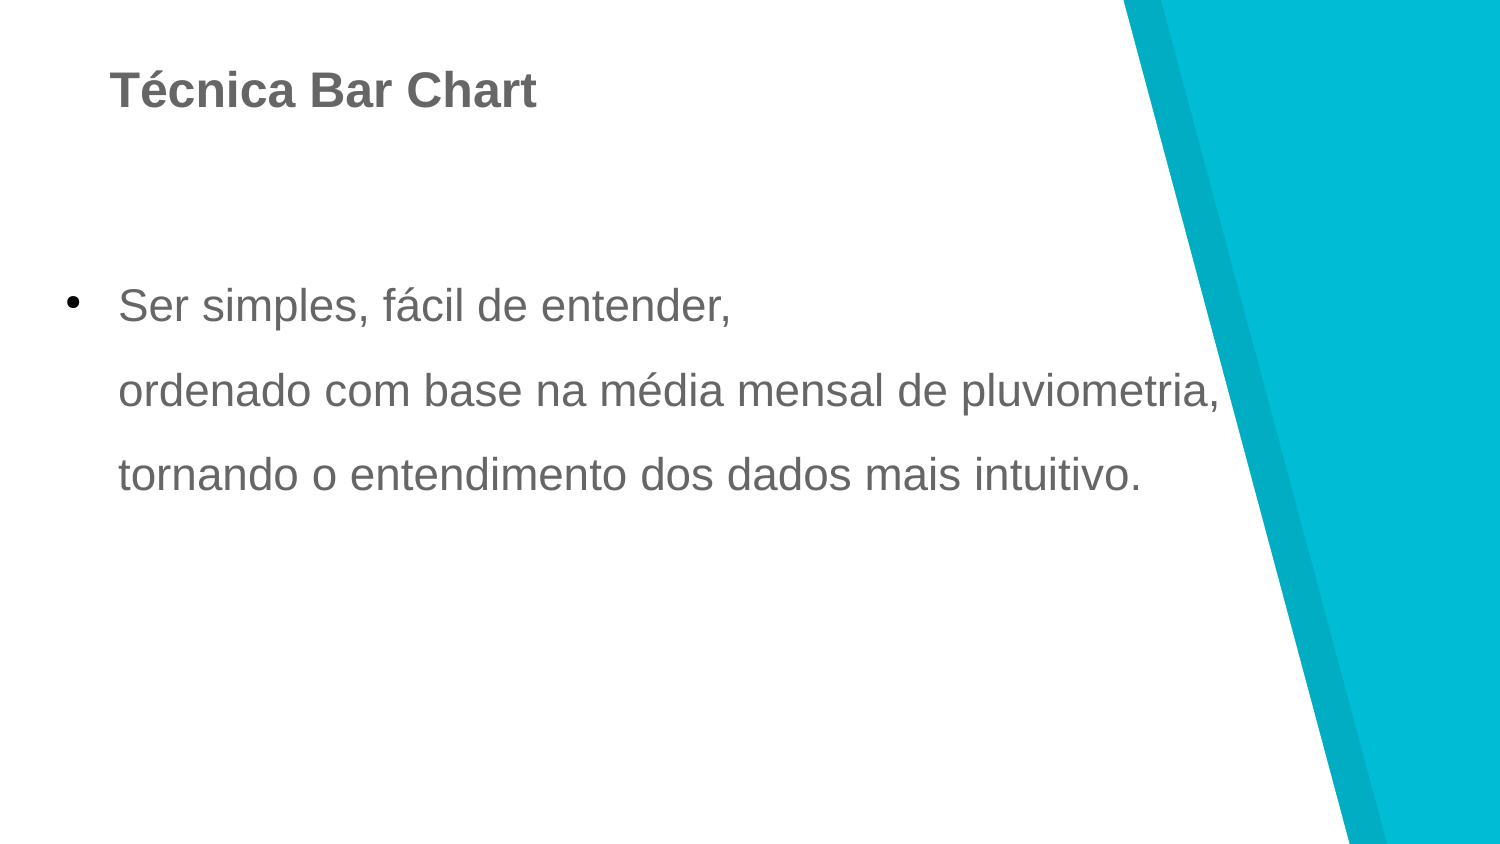

# Técnica Bar Chart
Ser simples, fácil de entender,
ordenado com base na média mensal de pluviometria,
tornando o entendimento dos dados mais intuitivo.